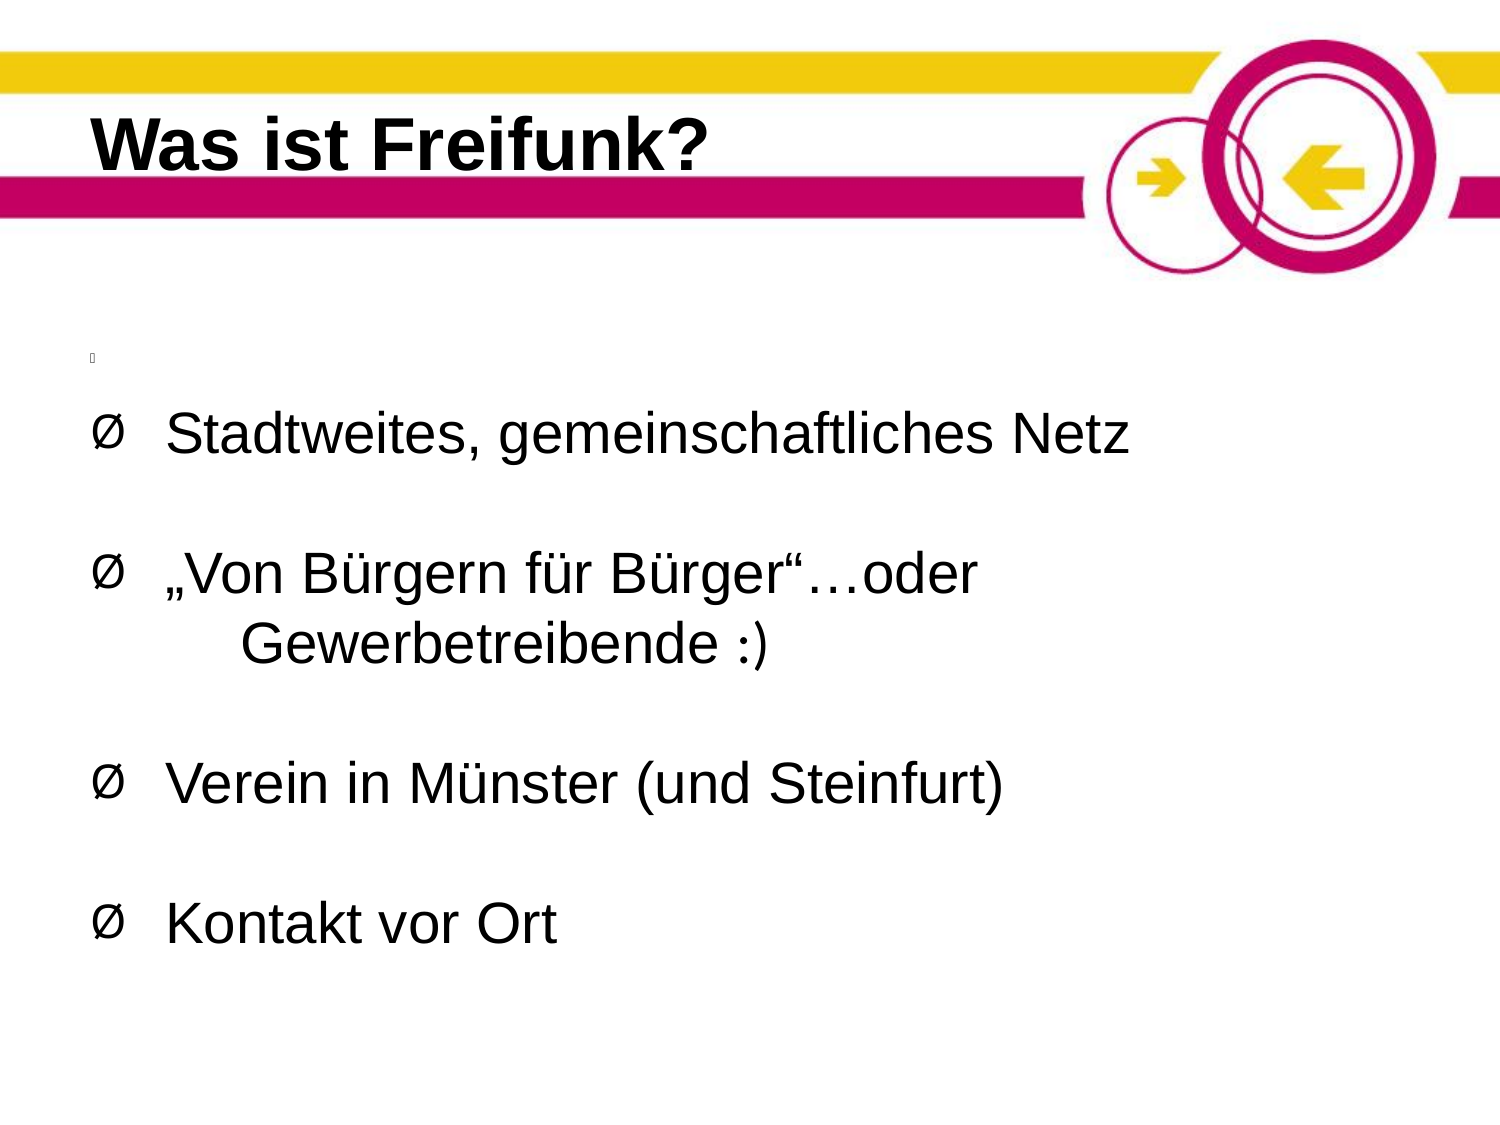

Was ist Freifunk?
Stadtweites, gemeinschaftliches Netz
„Von Bürgern für Bürger“…oder Gewerbetreibende :)
Verein in Münster (und Steinfurt)
Kontakt vor Ort